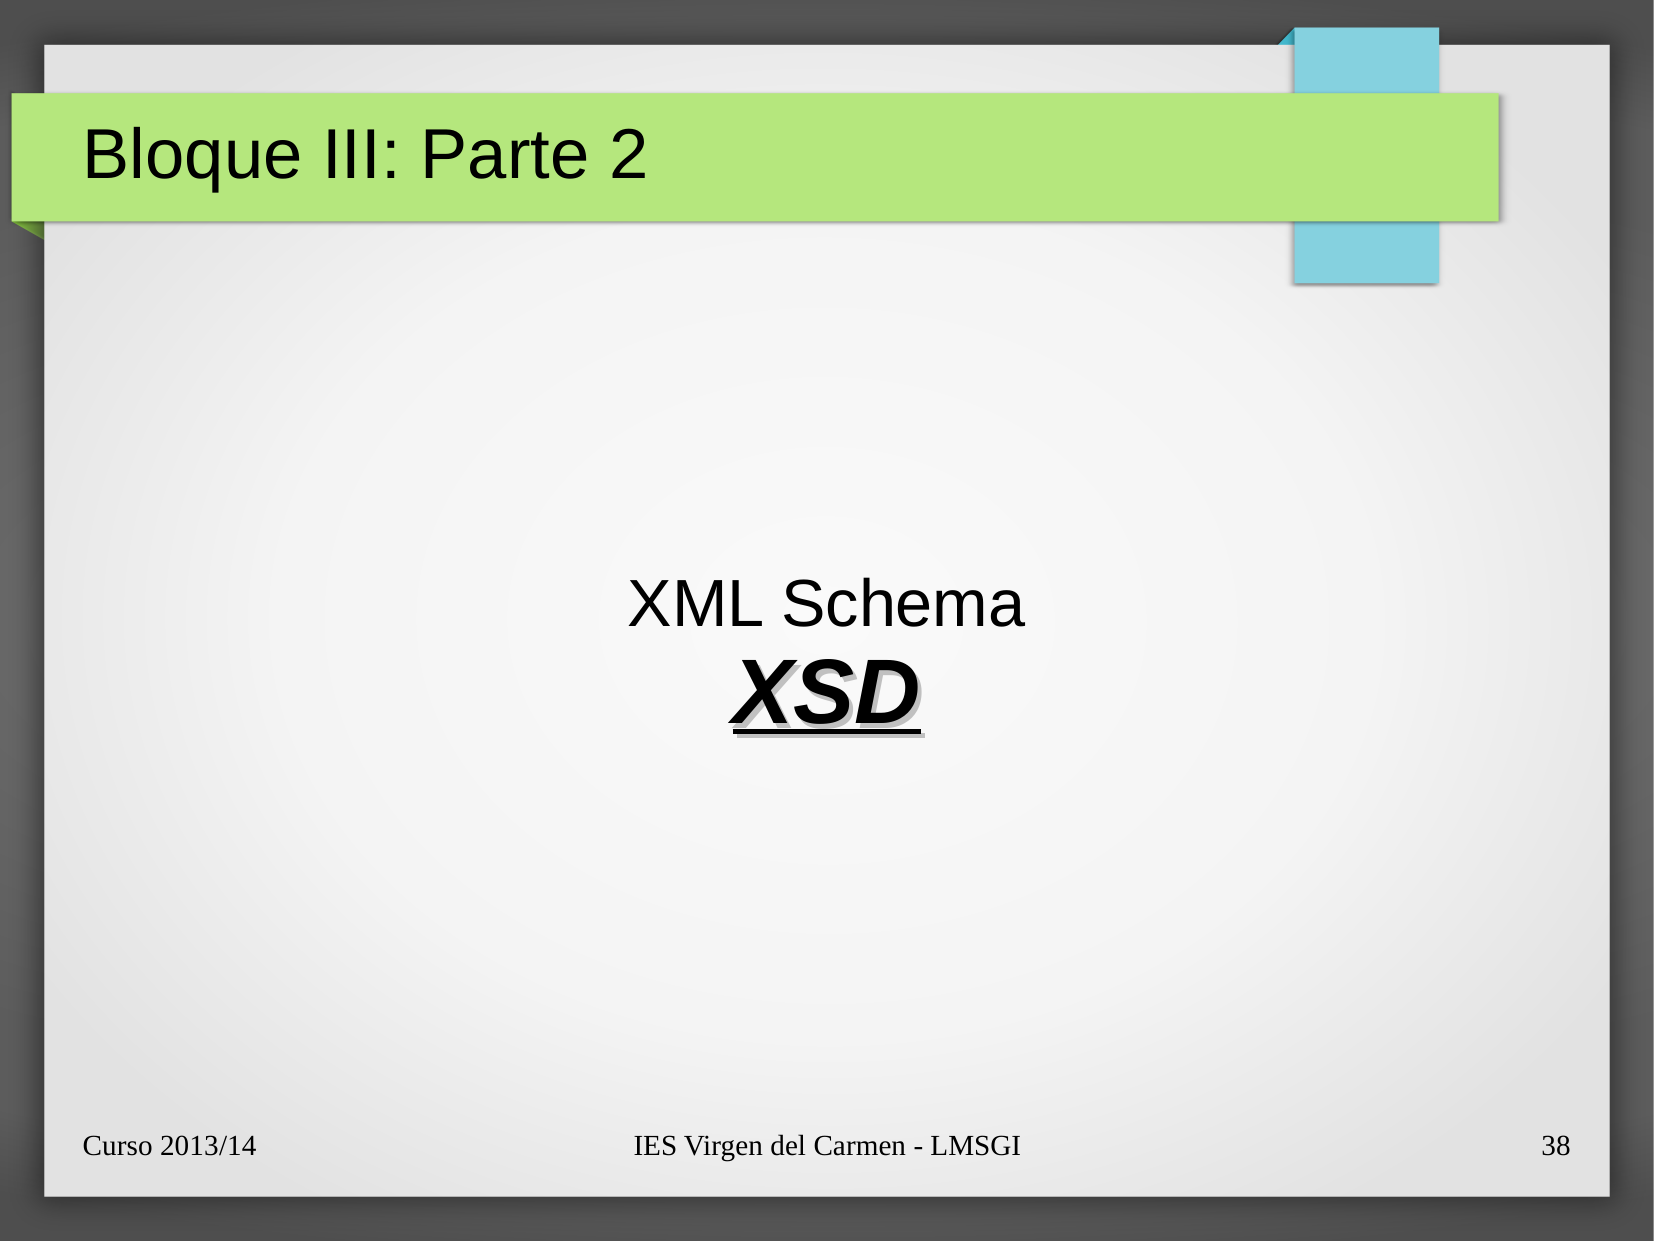

# Bloque III: Parte 2
XML Schema
XSD
Curso 2013/14
IES Virgen del Carmen - LMSGI
38